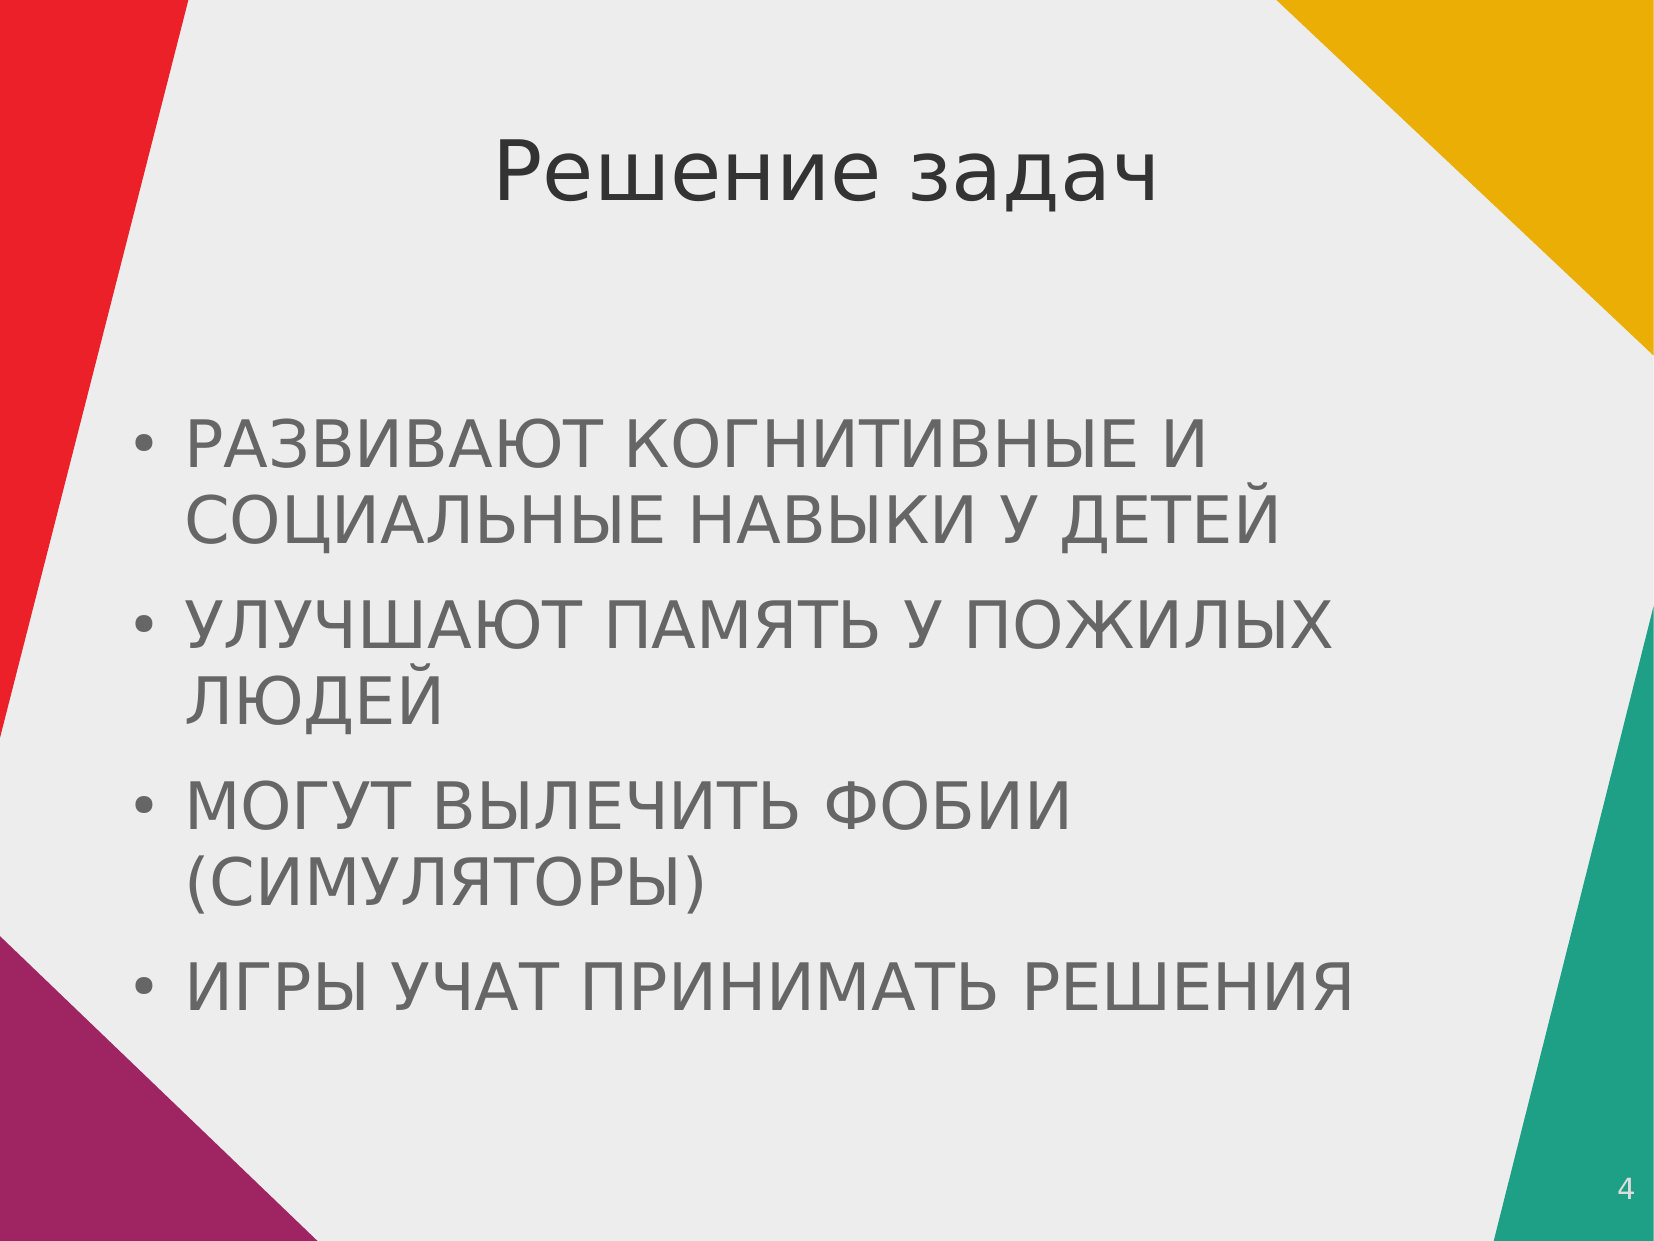

# Решение задач
РАЗВИВАЮТ КОГНИТИВНЫЕ И СОЦИАЛЬНЫЕ НАВЫКИ У ДЕТЕЙ
УЛУЧШАЮТ ПАМЯТЬ У ПОЖИЛЫХ ЛЮДЕЙ
МОГУТ ВЫЛЕЧИТЬ ФОБИИ (СИМУЛЯТОРЫ)
ИГРЫ УЧАТ ПРИНИМАТЬ РЕШЕНИЯ
4